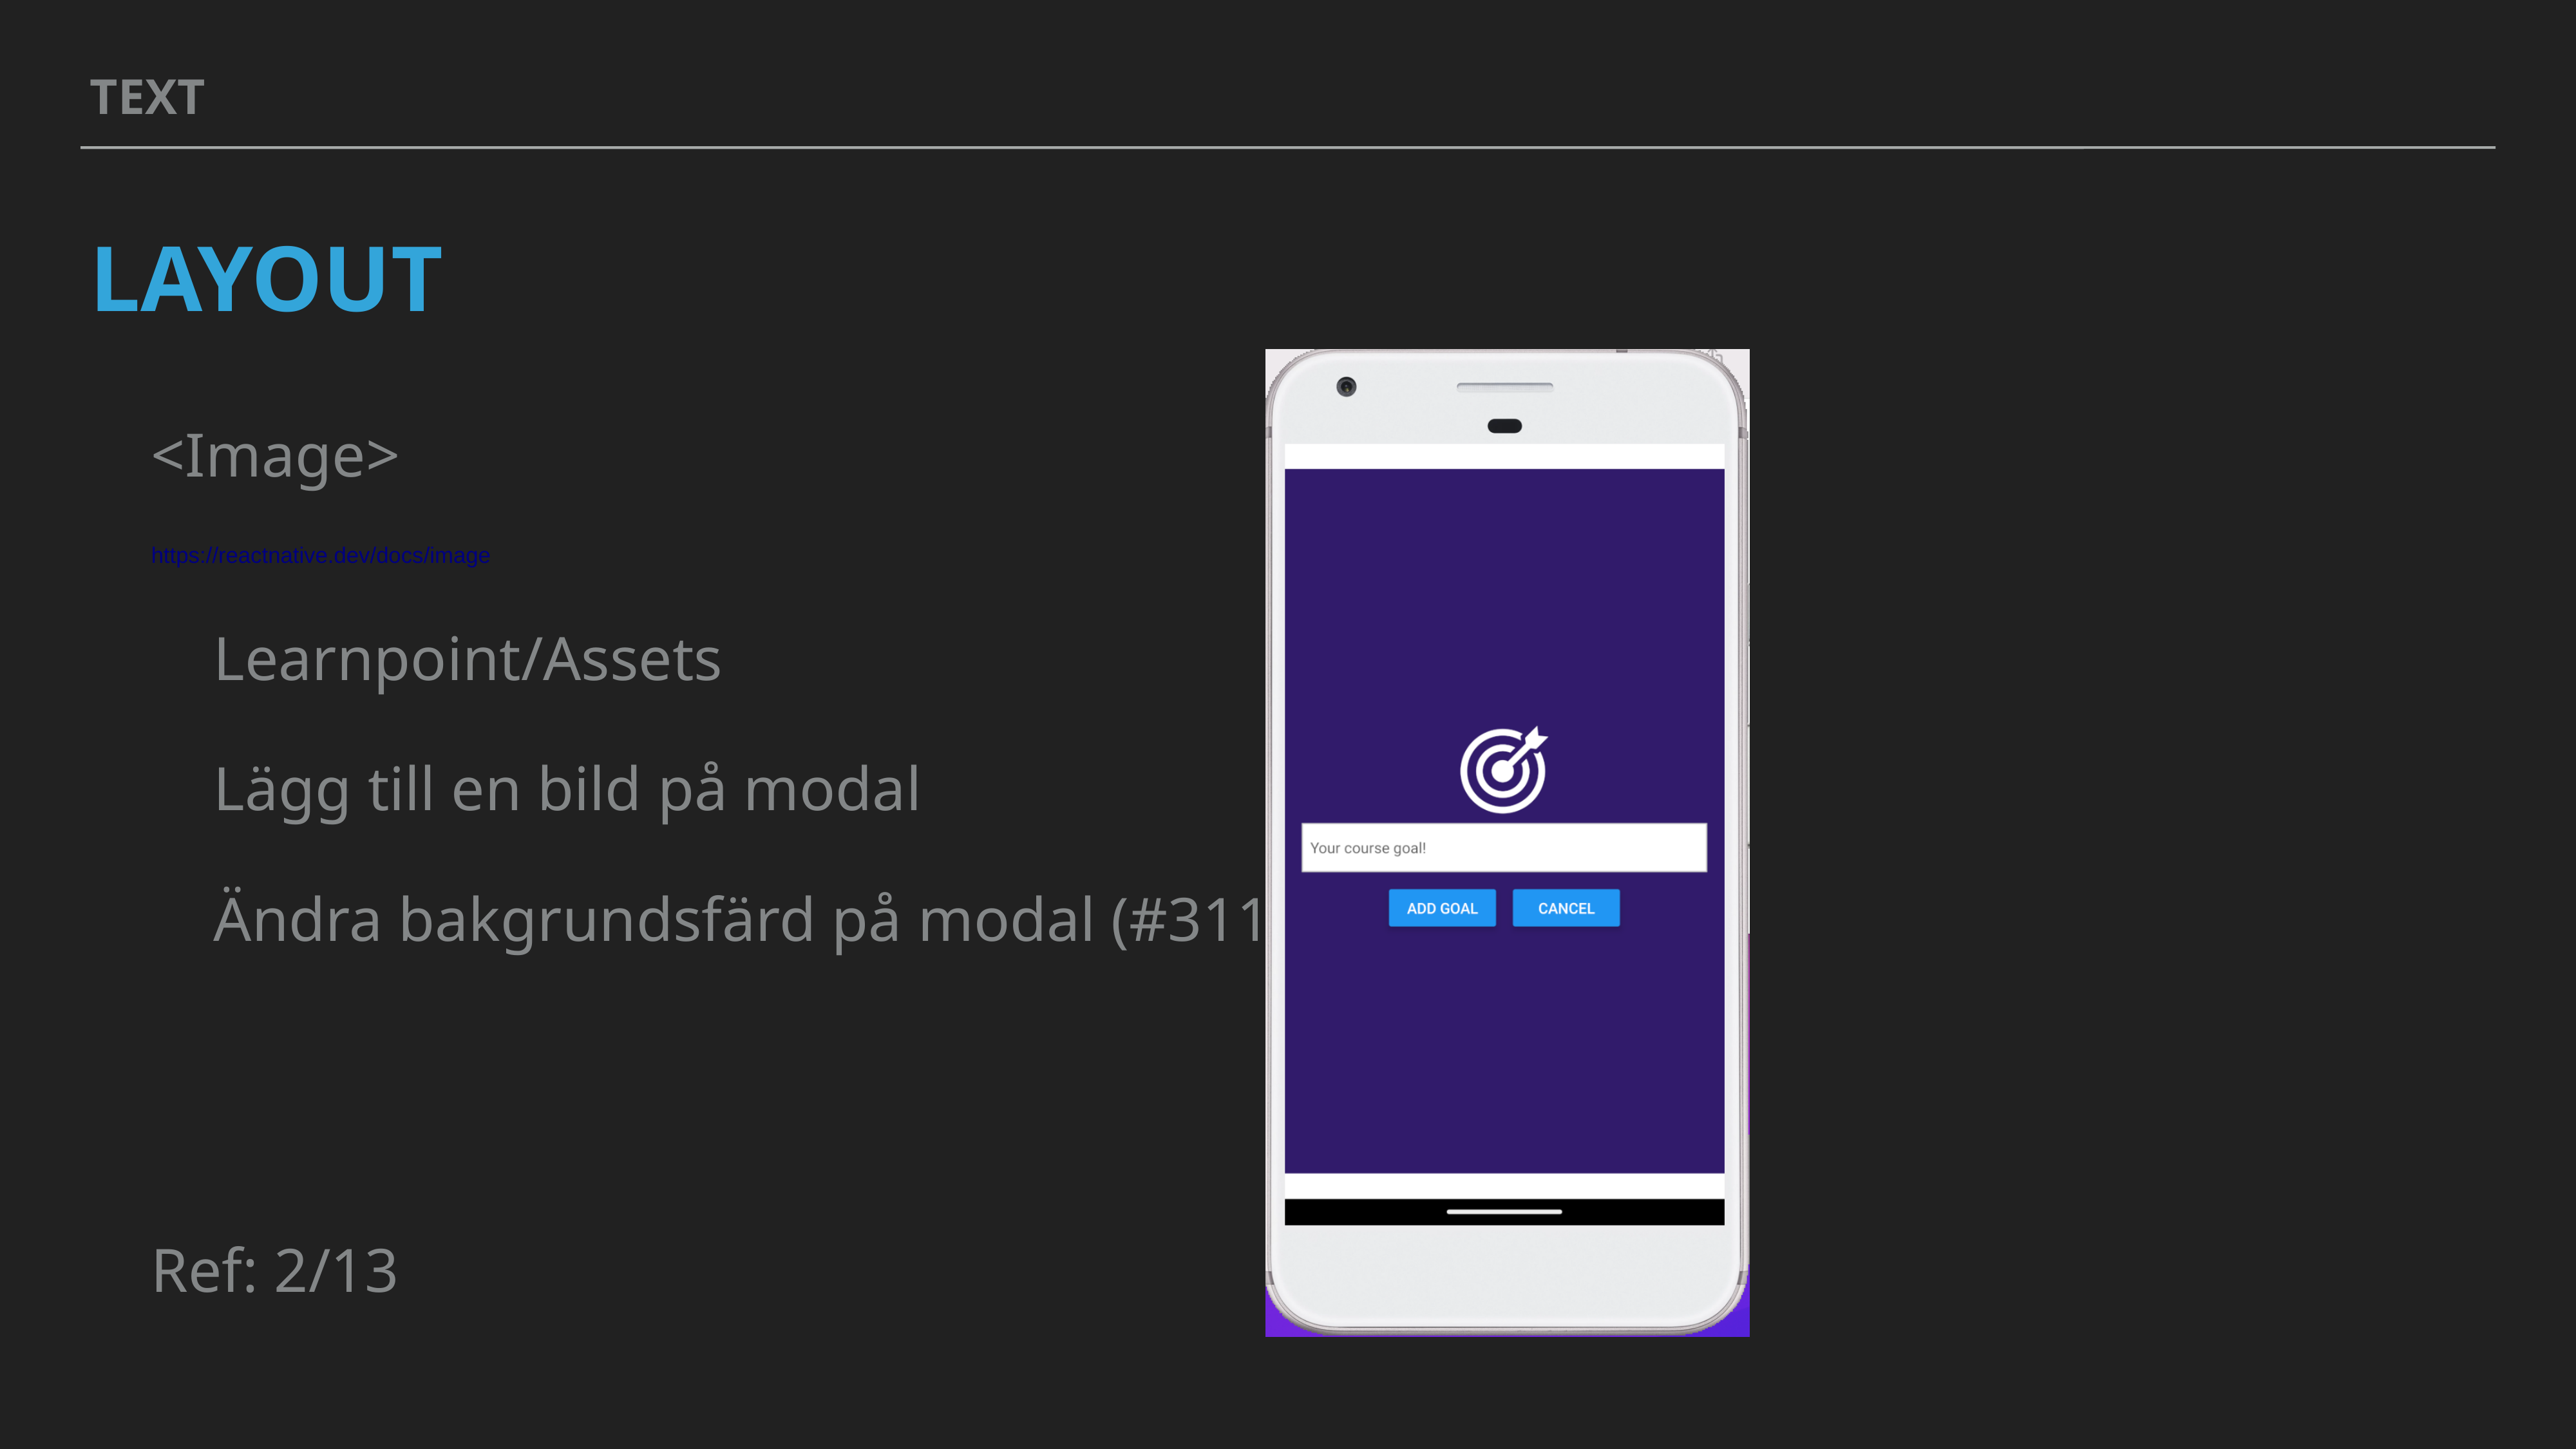

Layout
<Image>
https://reactnative.dev/docs/image
Learnpoint/Assets
Lägg till en bild på modal
Ändra bakgrundsfärd på modal (#311b6b)
Ref: 2/13